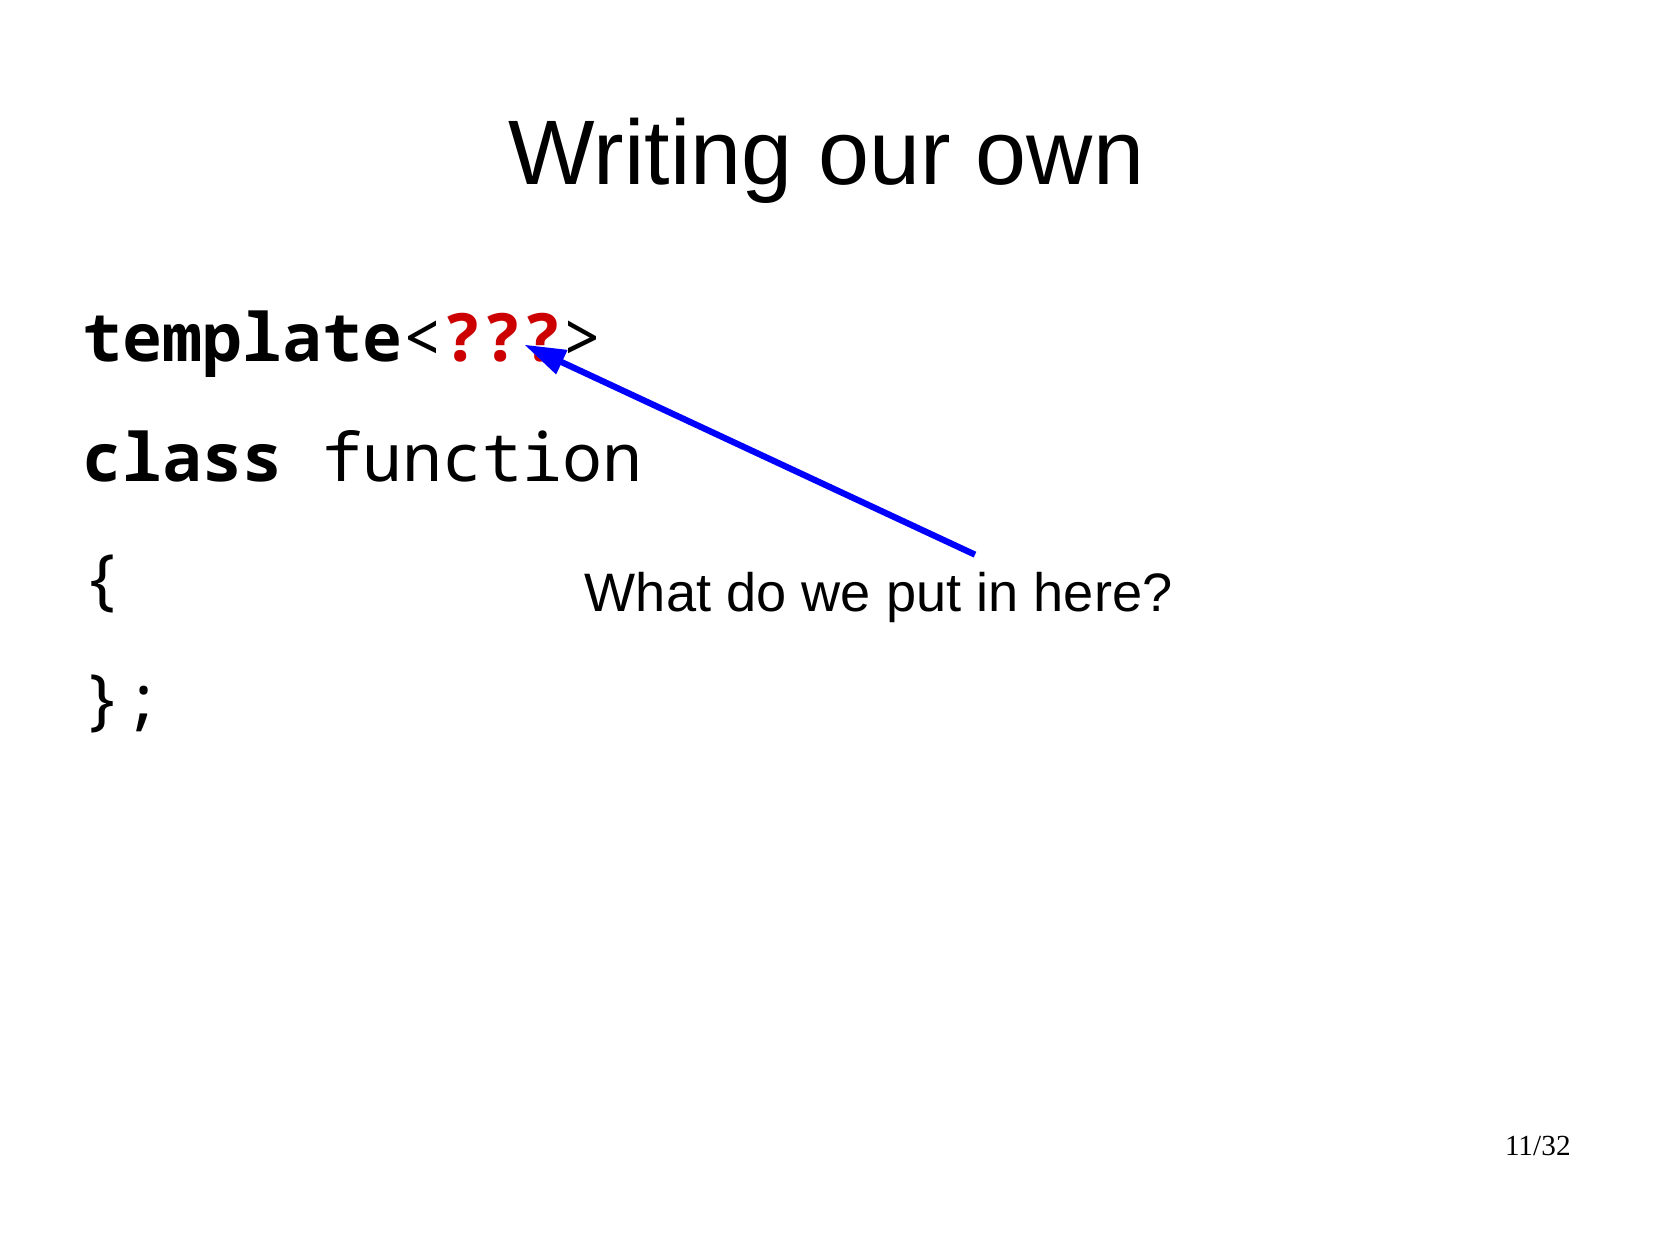

# Writing our own
template<???>
class function
{
};
What do we put in here?
11